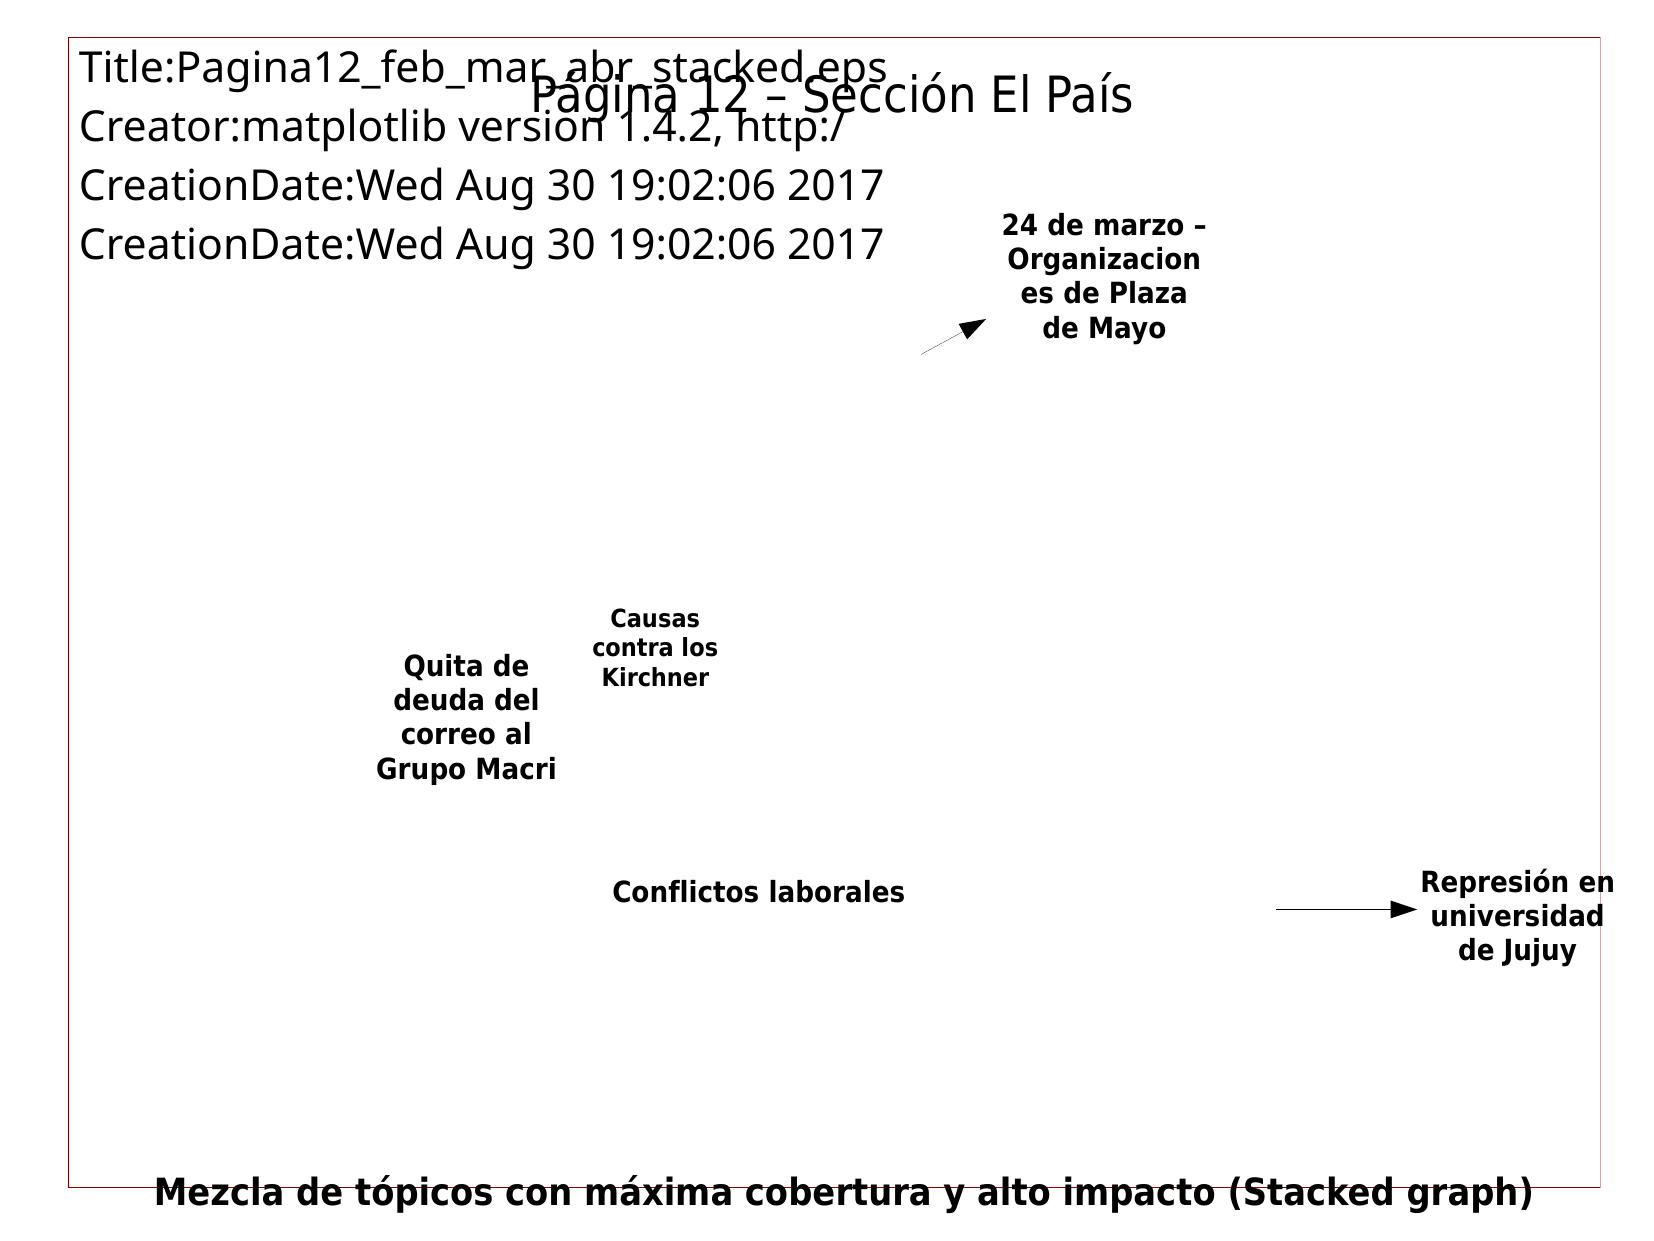

Página 12 – Sección El País
24 de marzo – Organizaciones de Plaza de Mayo
Causas contra los Kirchner
Quita de deuda del correo al Grupo Macri
Represión en universidad de Jujuy
Conflicto docente
Conflictos laborales
Mezcla de tópicos con máxima cobertura y alto impacto (Stacked graph)